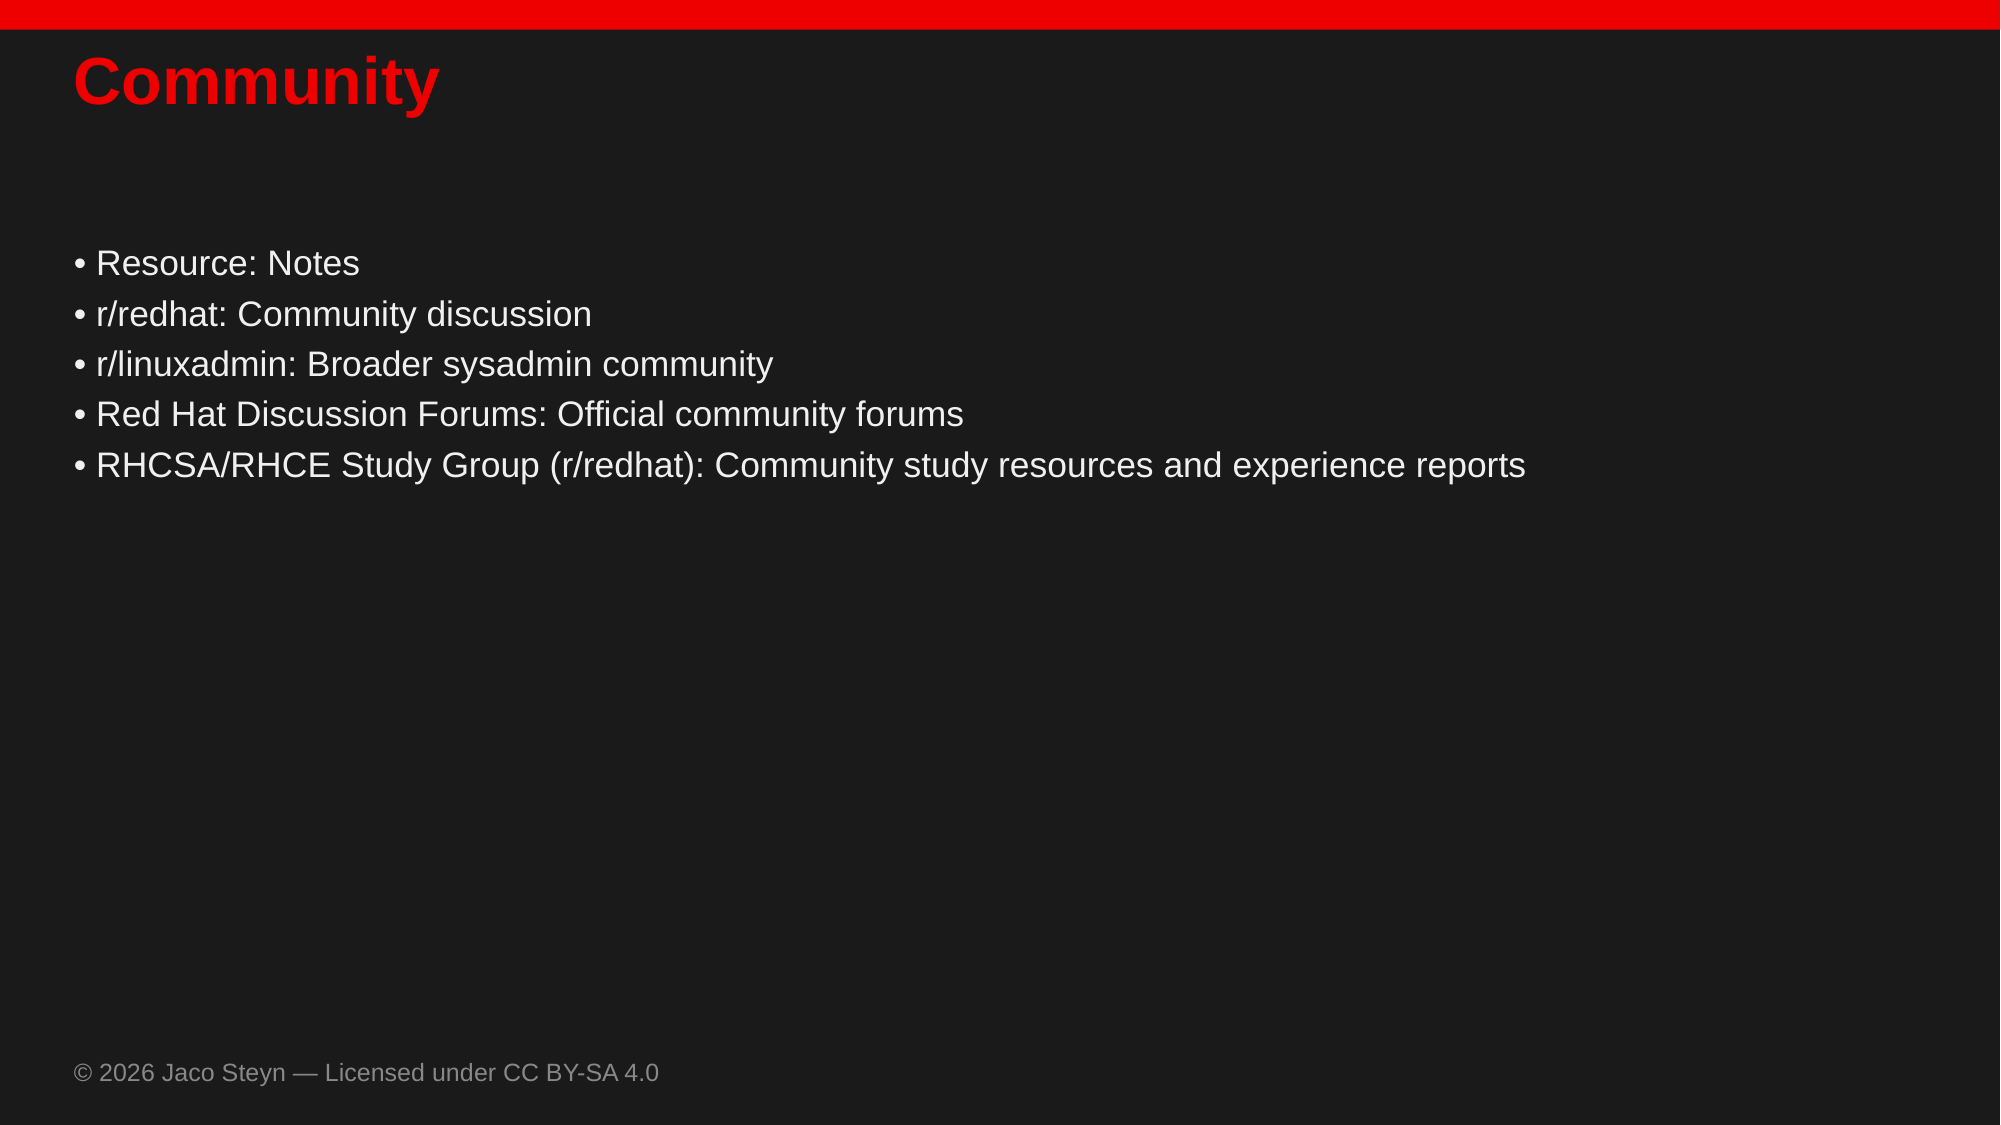

Community
• Resource: Notes
• r/redhat: Community discussion
• r/linuxadmin: Broader sysadmin community
• Red Hat Discussion Forums: Official community forums
• RHCSA/RHCE Study Group (r/redhat): Community study resources and experience reports
© 2026 Jaco Steyn — Licensed under CC BY-SA 4.0